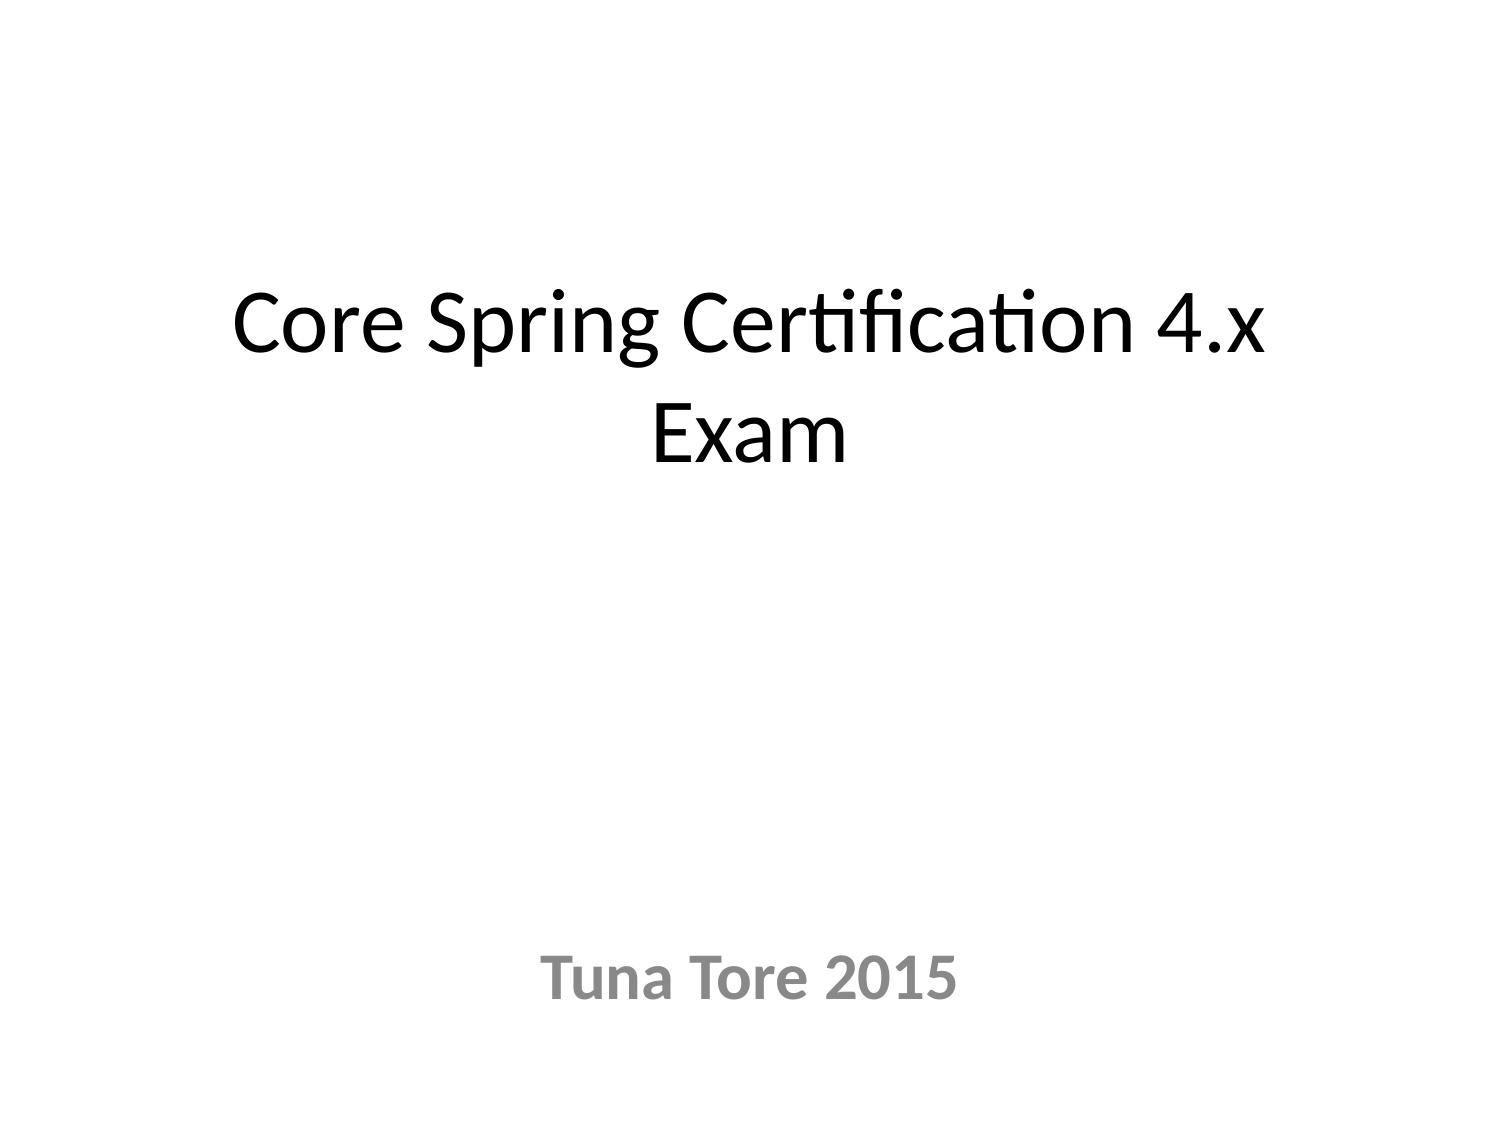

# Core Spring Certification 4.x Exam
Tuna Tore 2015